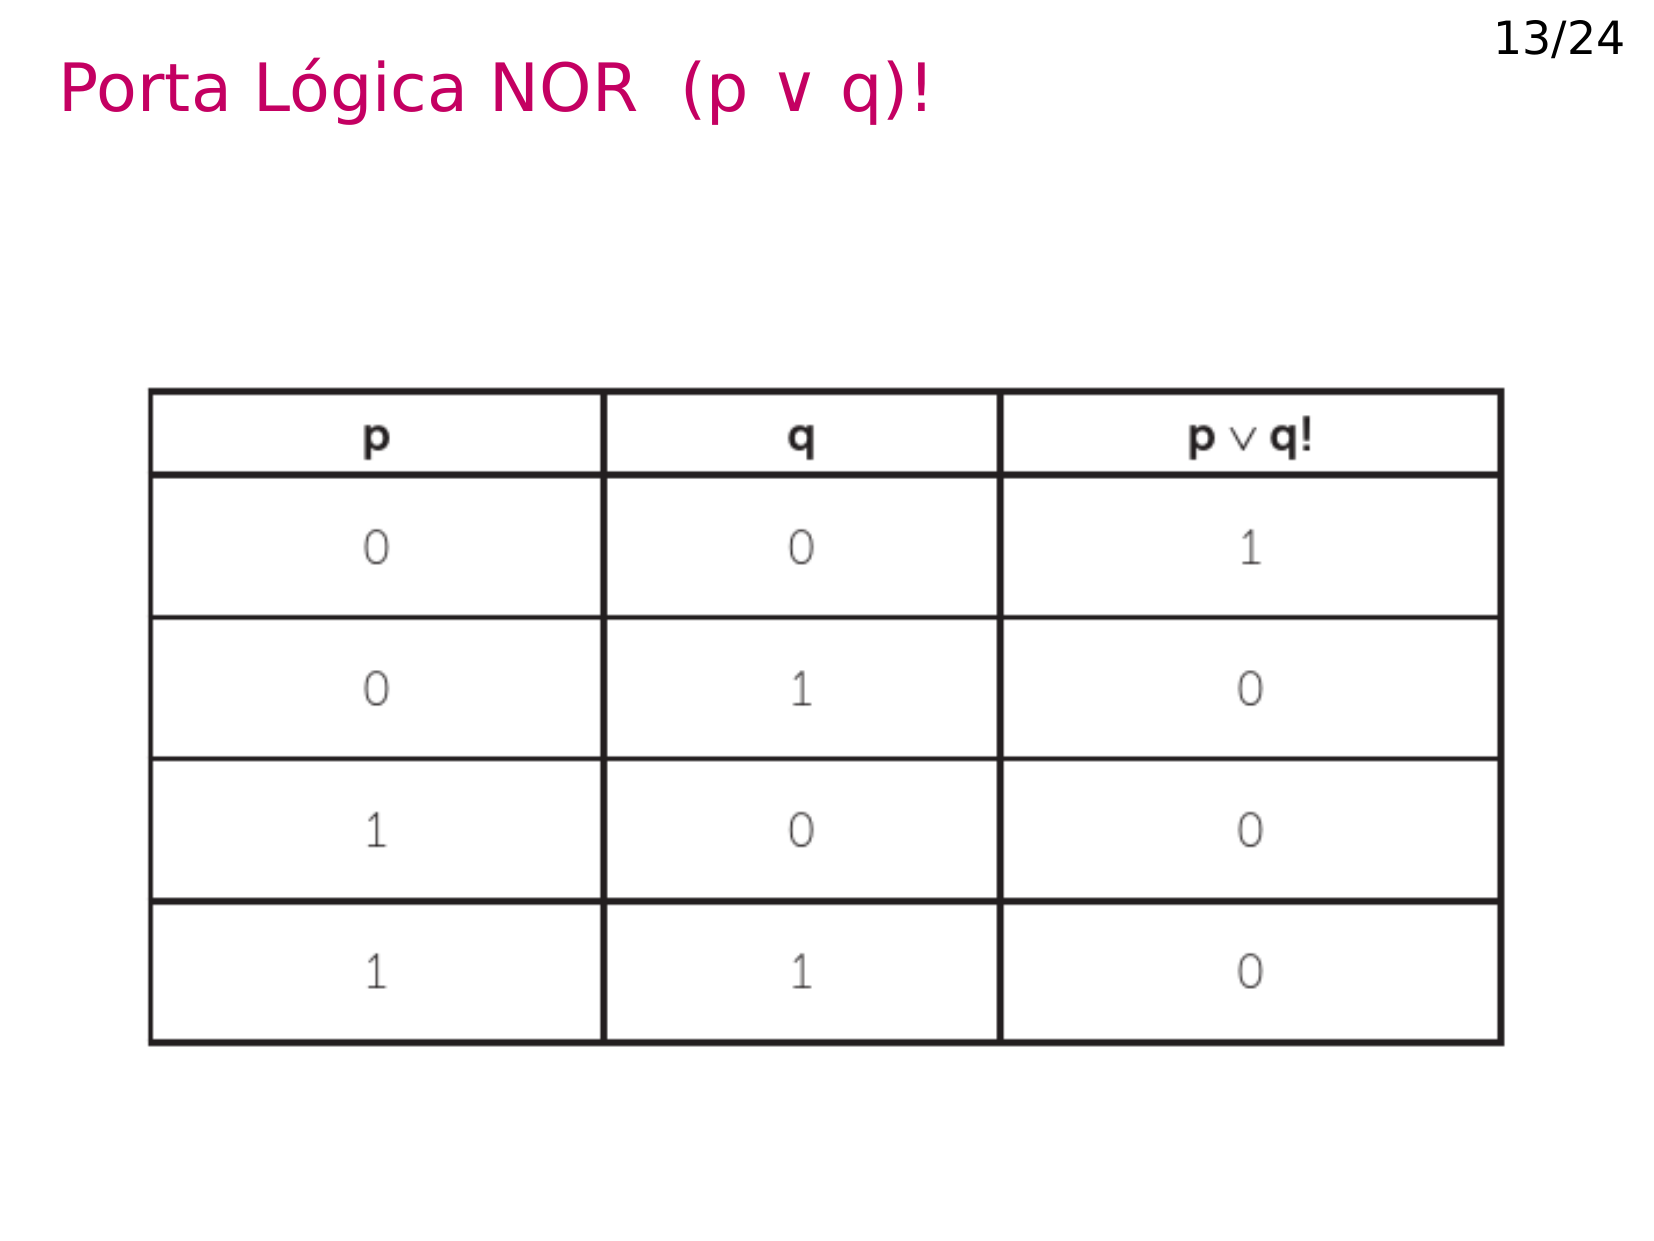

13
# Porta Lógica NOR (p ∨ q)!